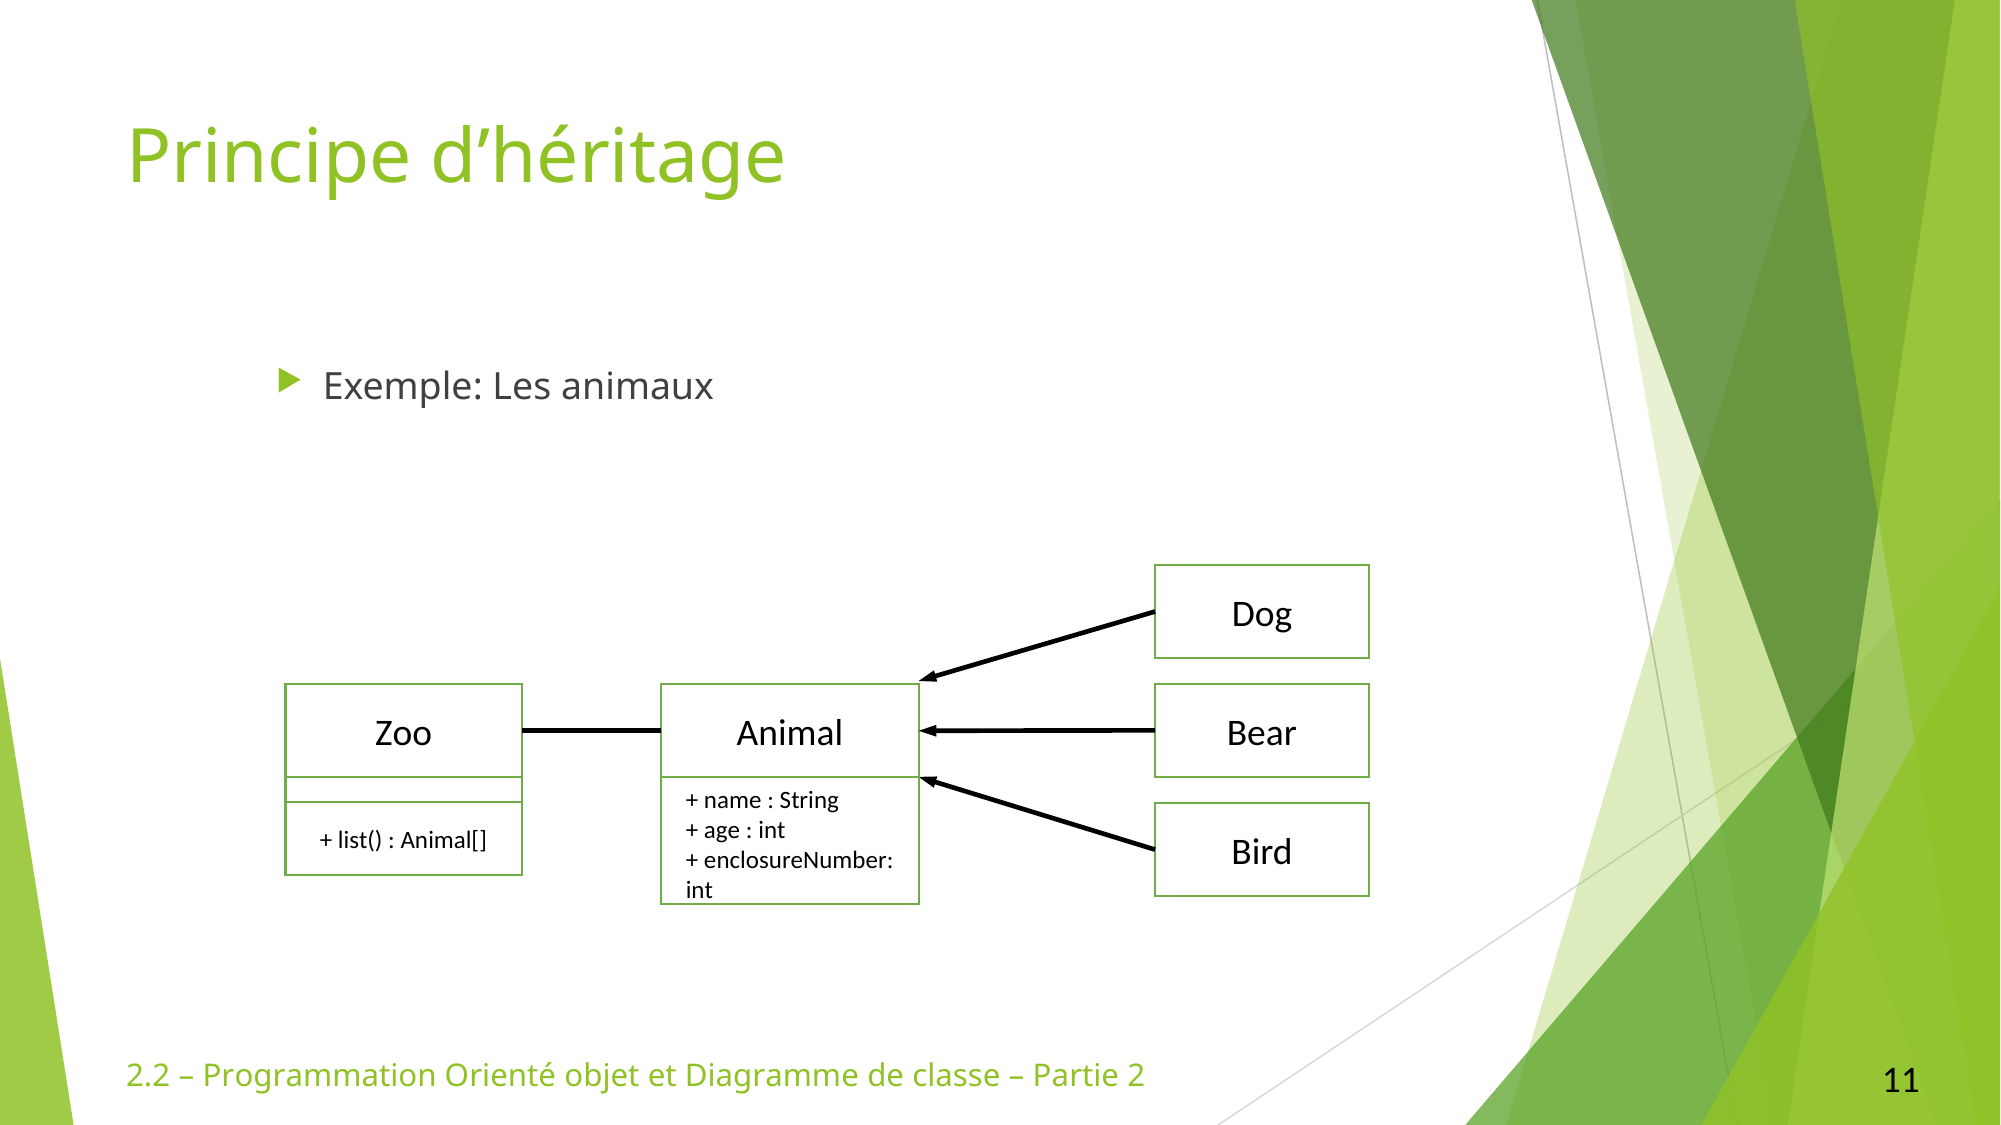

# Principe d’héritage
Exemple: Les animaux
Dog
Bear
Zoo
Animal
+ name : String
+ age : int
+ enclosureNumber: int
+ list() : Animal[]
Bird
2.2 – Programmation Orienté objet et Diagramme de classe – Partie 2